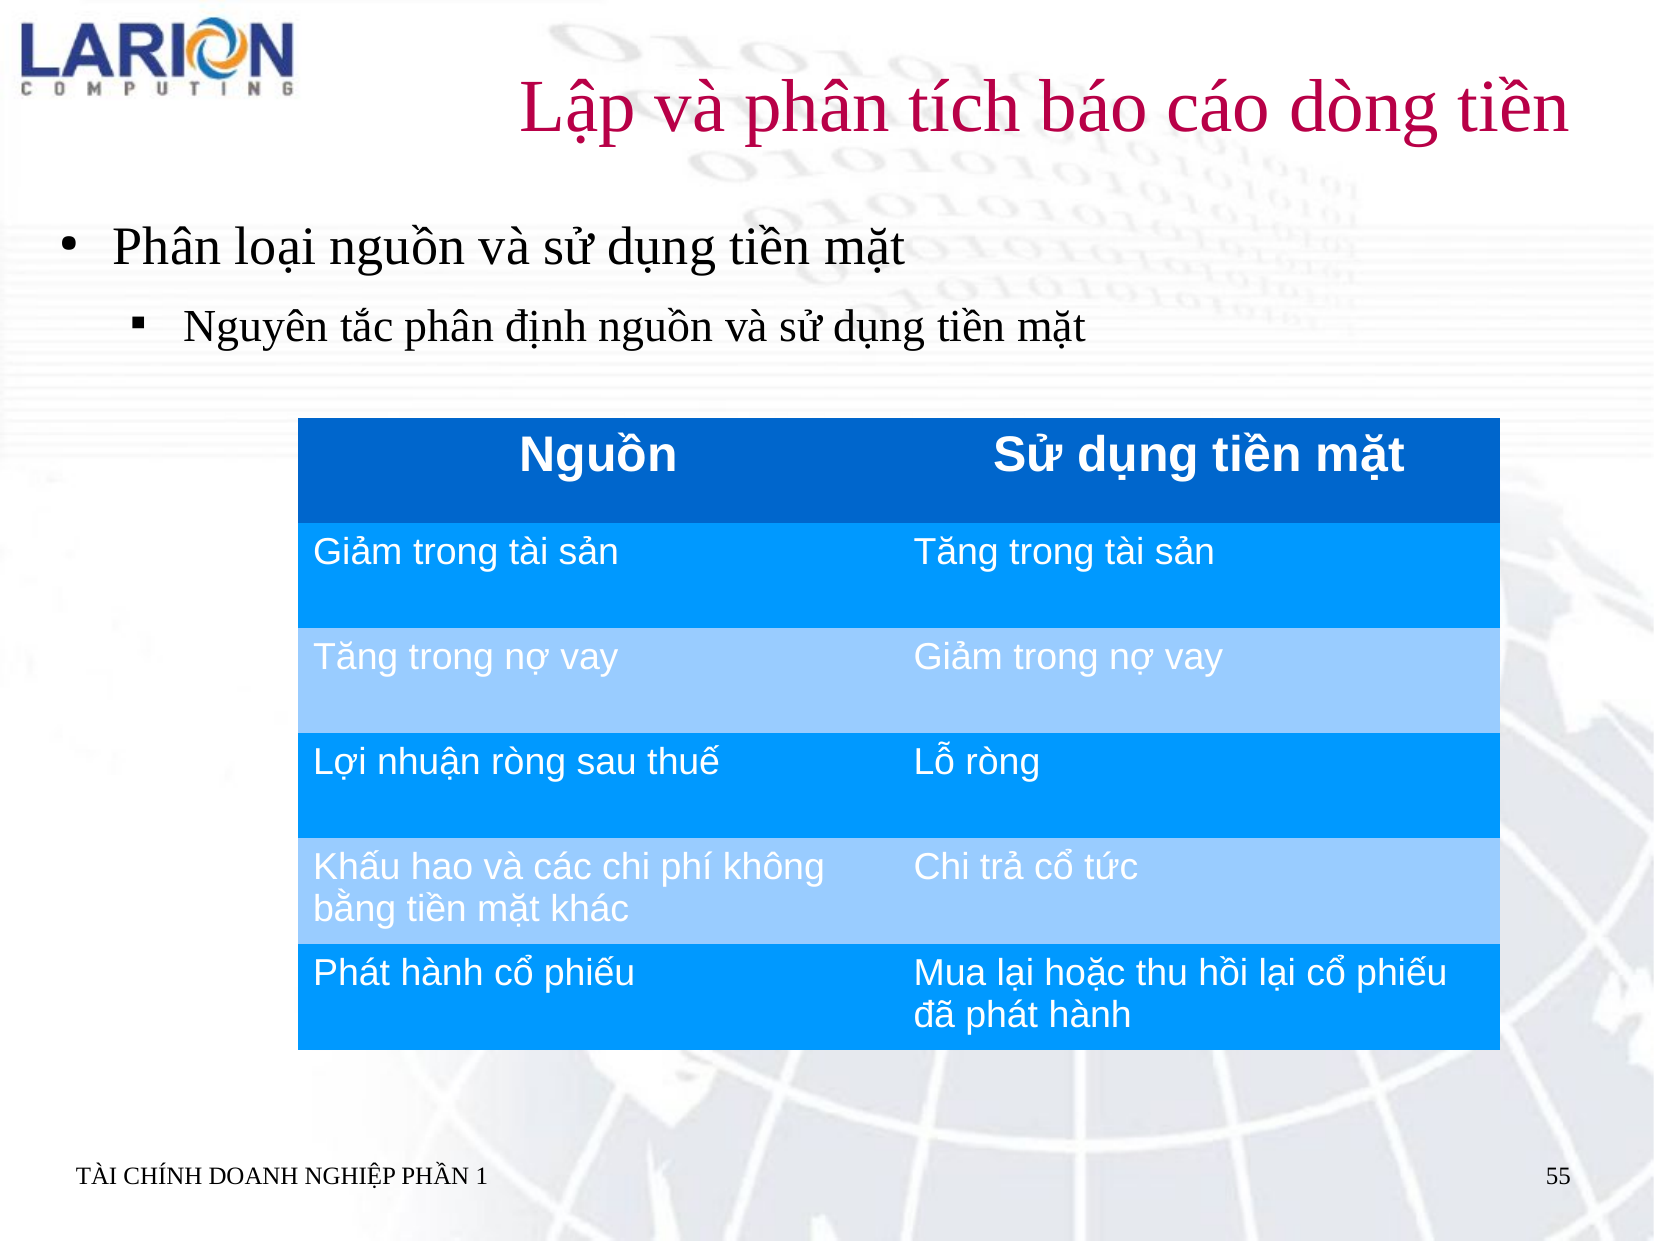

# Lập và phân tích báo cáo dòng tiền
Phân loại nguồn và sử dụng tiền mặt
Nguyên tắc phân định nguồn và sử dụng tiền mặt
| Nguồn | Sử dụng tiền mặt |
| --- | --- |
| Giảm trong tài sản | Tăng trong tài sản |
| Tăng trong nợ vay | Giảm trong nợ vay |
| Lợi nhuận ròng sau thuế | Lỗ ròng |
| Khấu hao và các chi phí không bằng tiền mặt khác | Chi trả cổ tức |
| Phát hành cổ phiếu | Mua lại hoặc thu hồi lại cổ phiếu đã phát hành |
TÀI CHÍNH DOANH NGHIỆP PHẦN 1
55